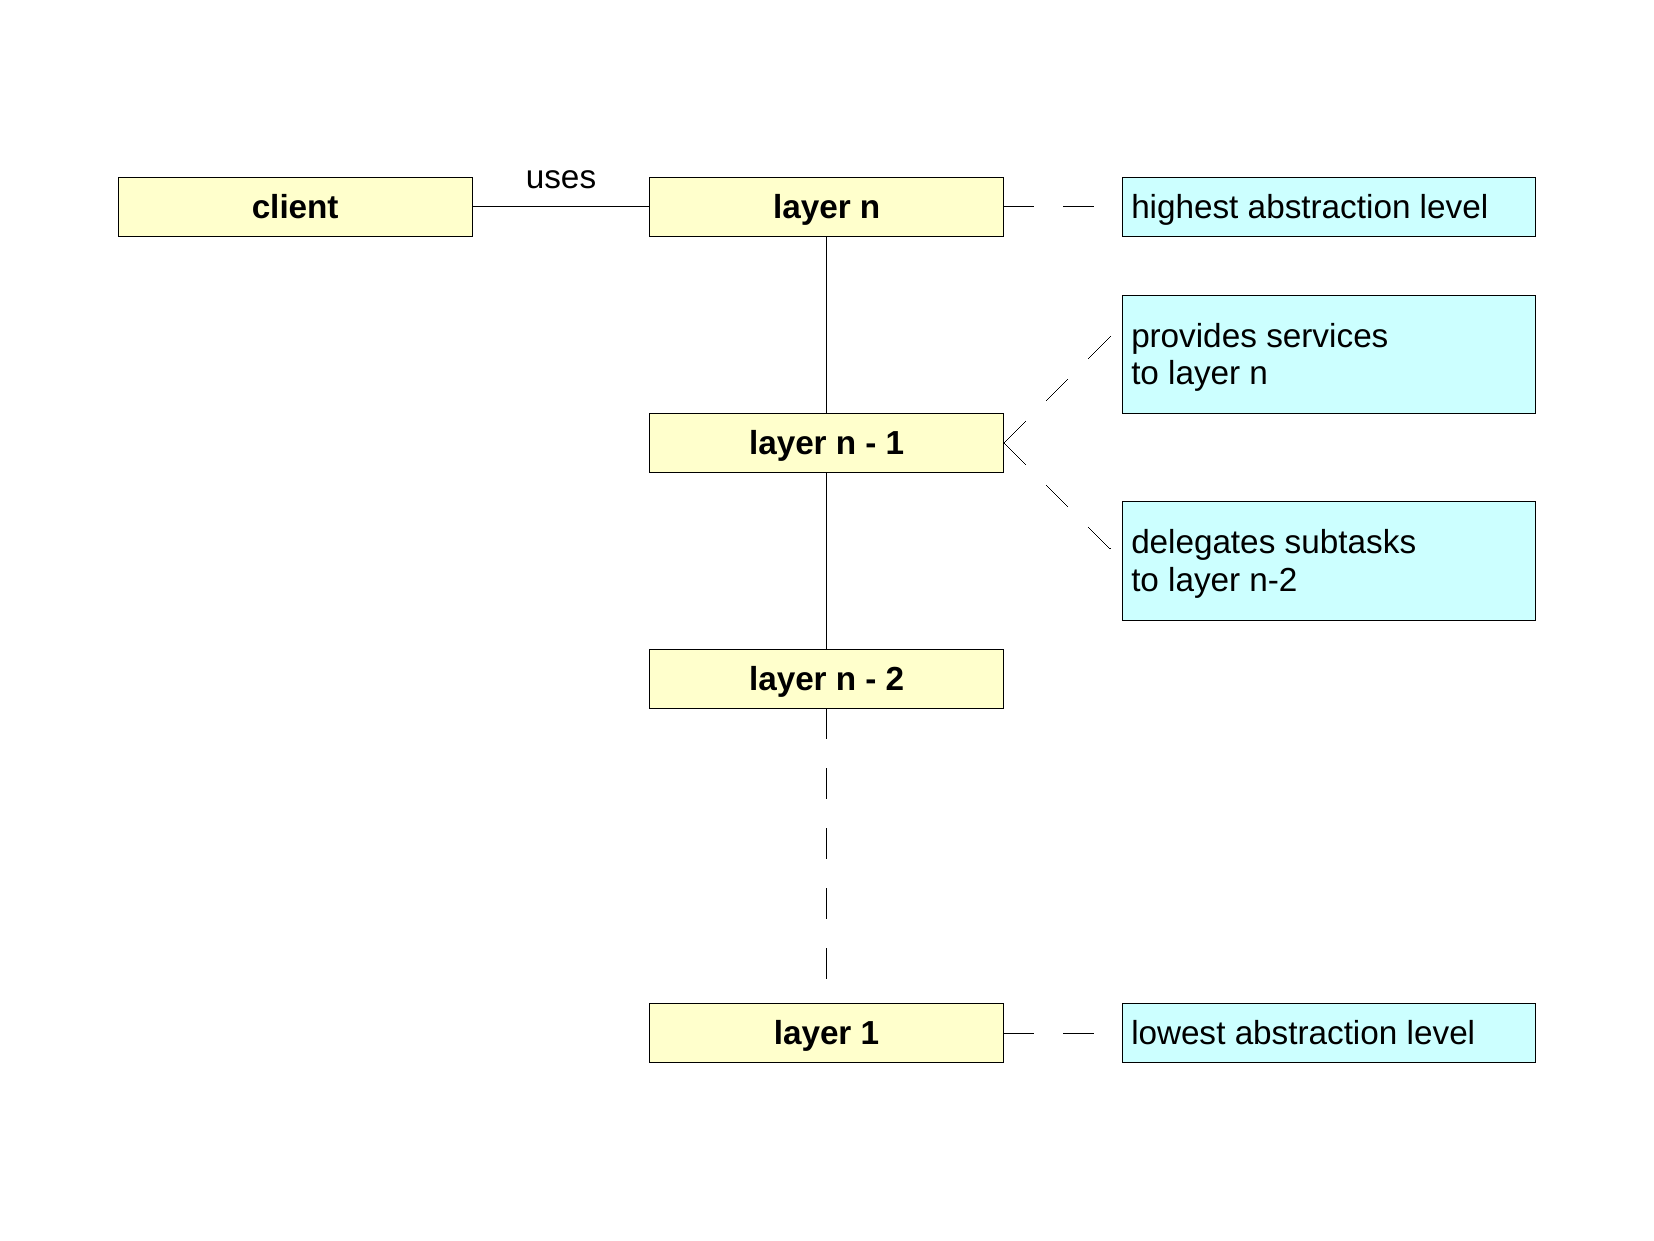

uses
client
layer n
 highest abstraction level
 provides services
 to layer n
layer n - 1
 delegates subtasks
 to layer n-2
layer n - 2
layer 1
 lowest abstraction level